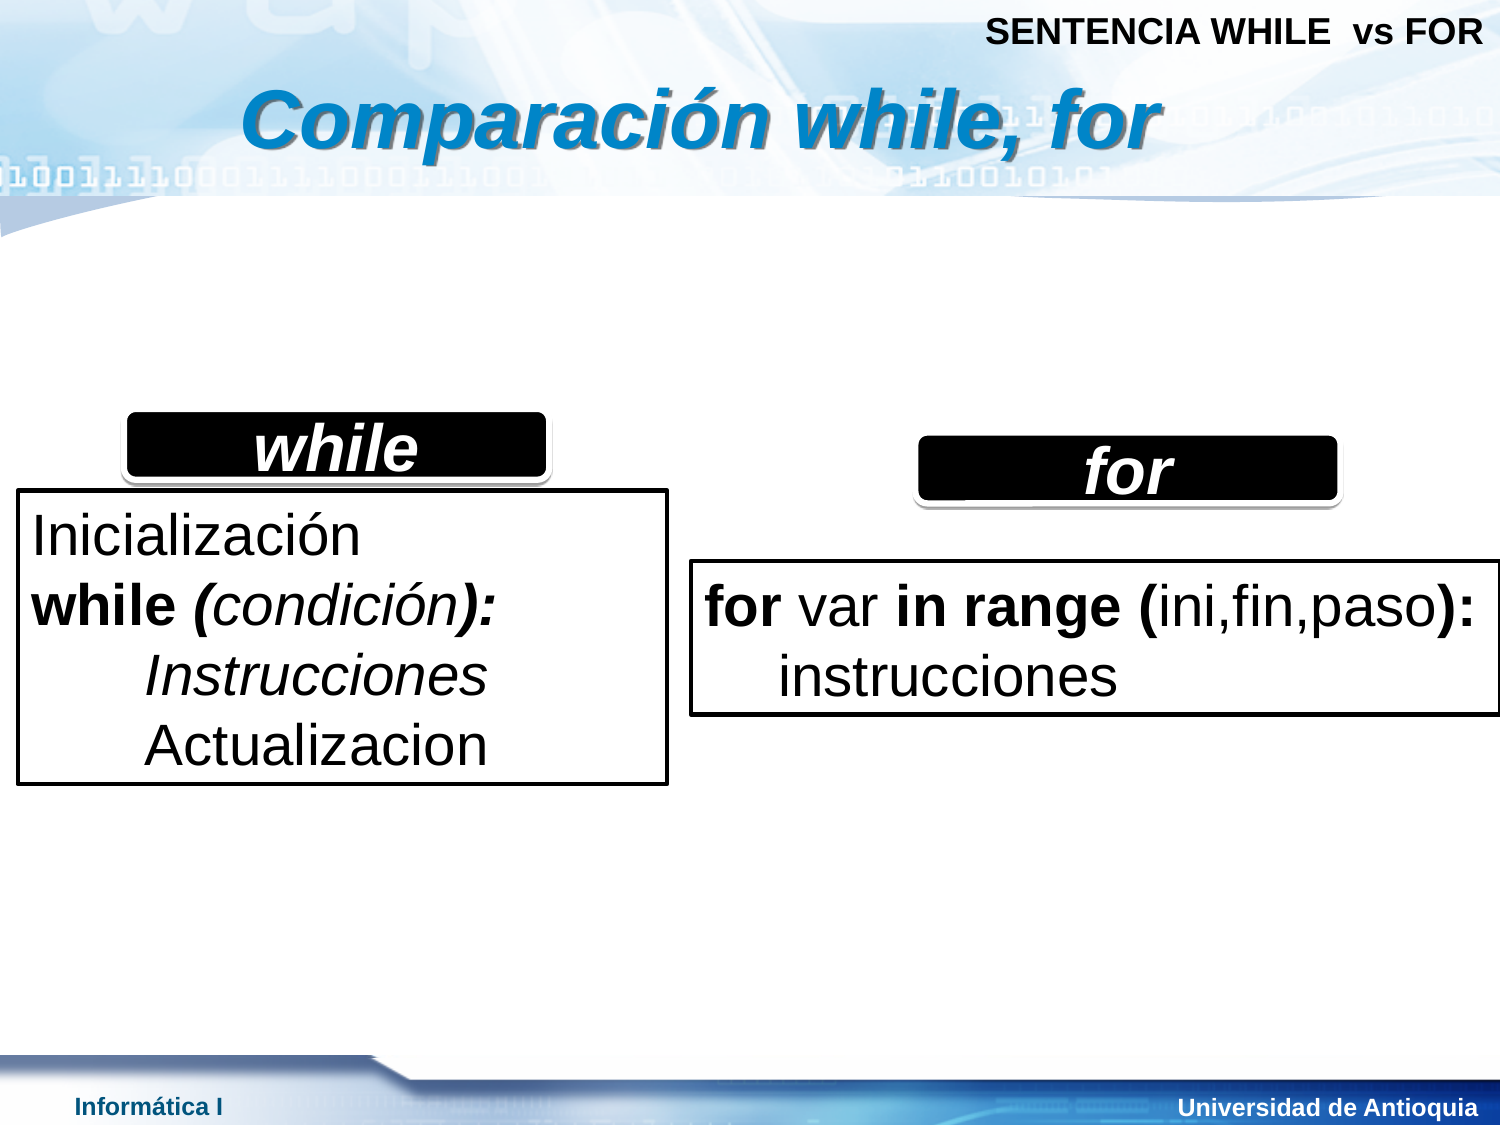

SENTENCIA WHILE vs FOR
# Comparación while, for
while
for
Inicialización
while (condición):
 Instrucciones
 Actualizacion
for var in range (ini,fin,paso):
	instrucciones